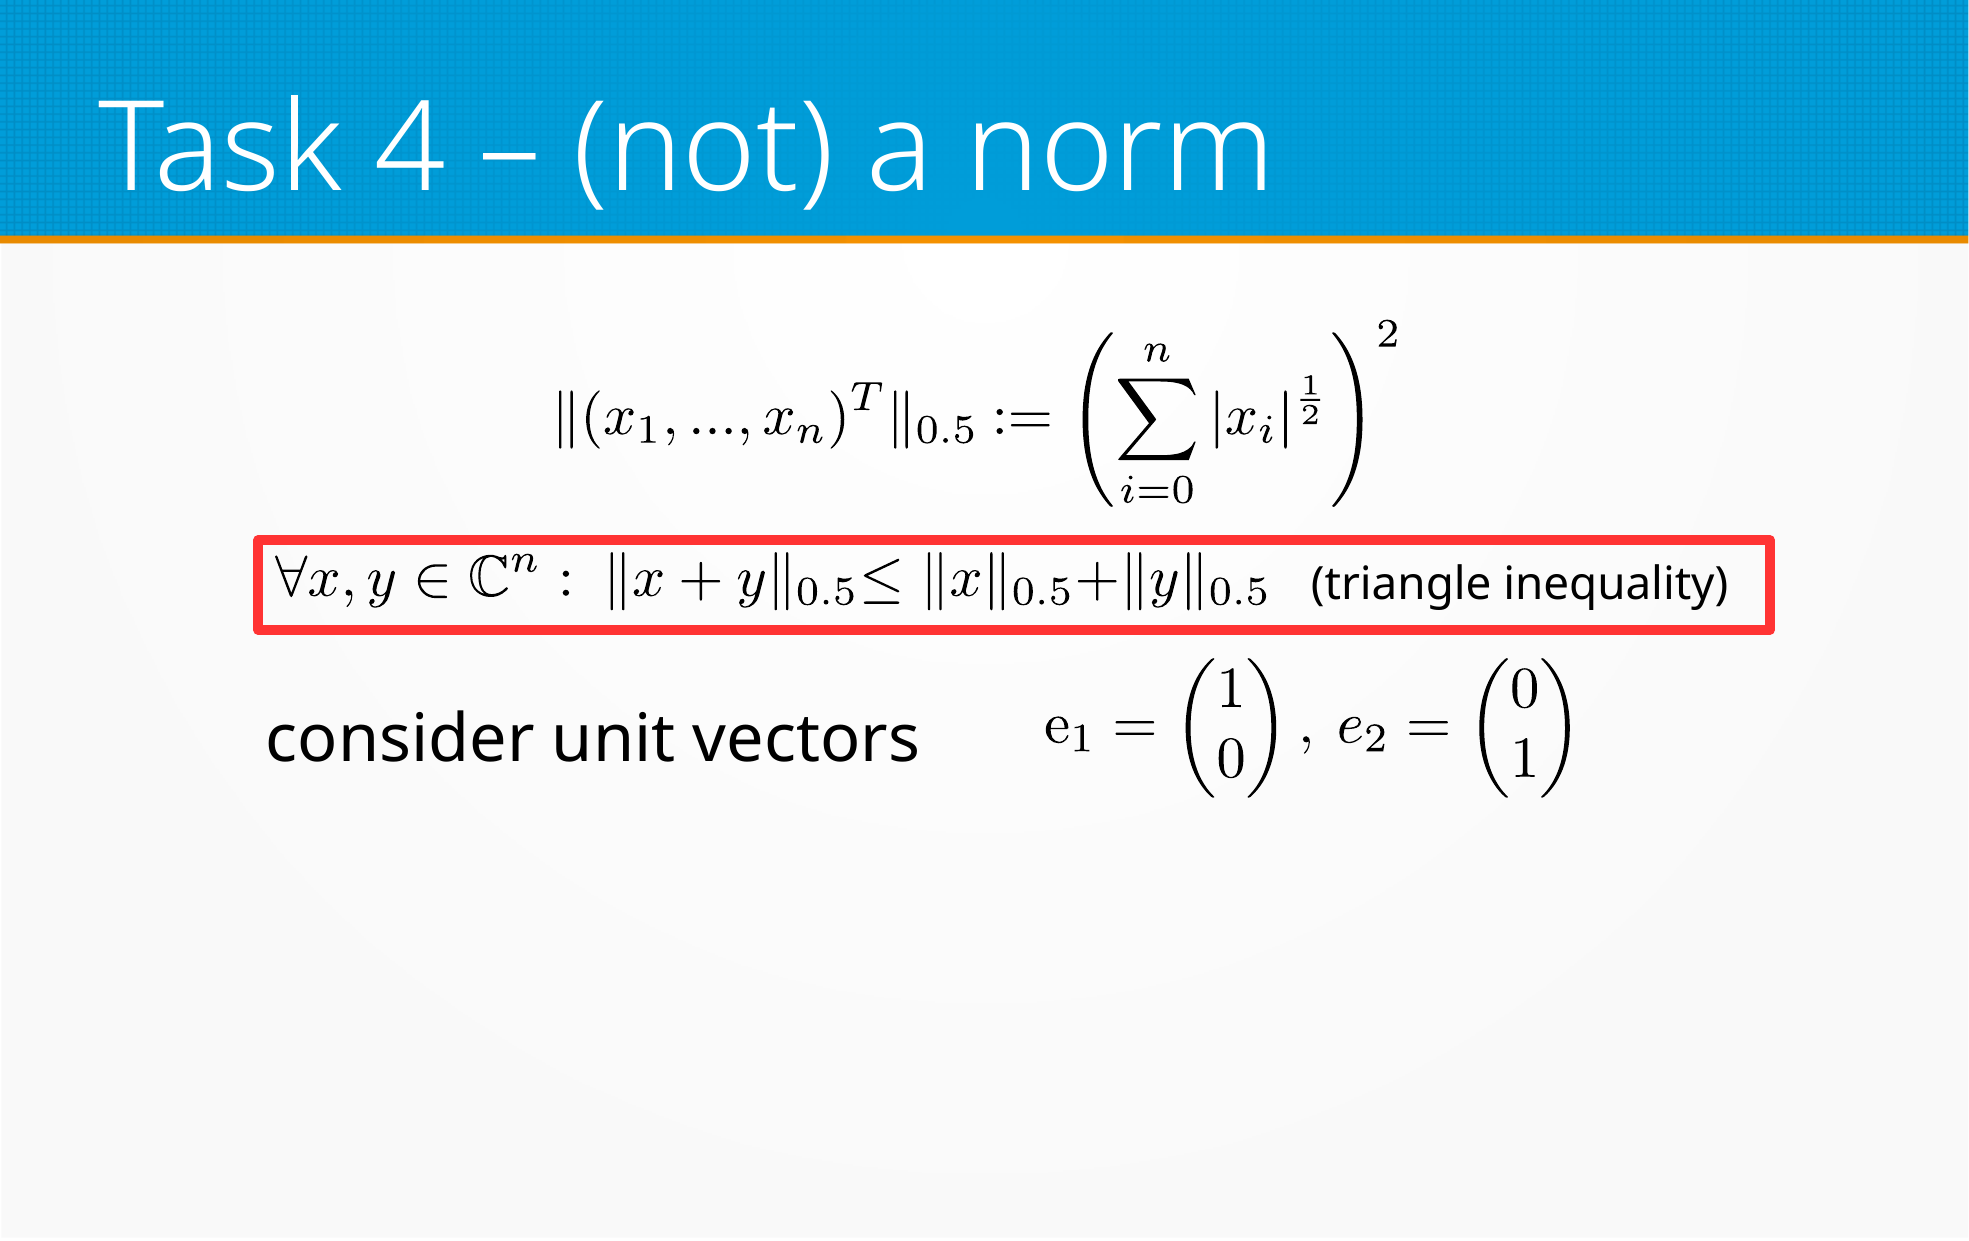

# Task 4 – (not) a norm
(triangle inequality)
consider unit vectors